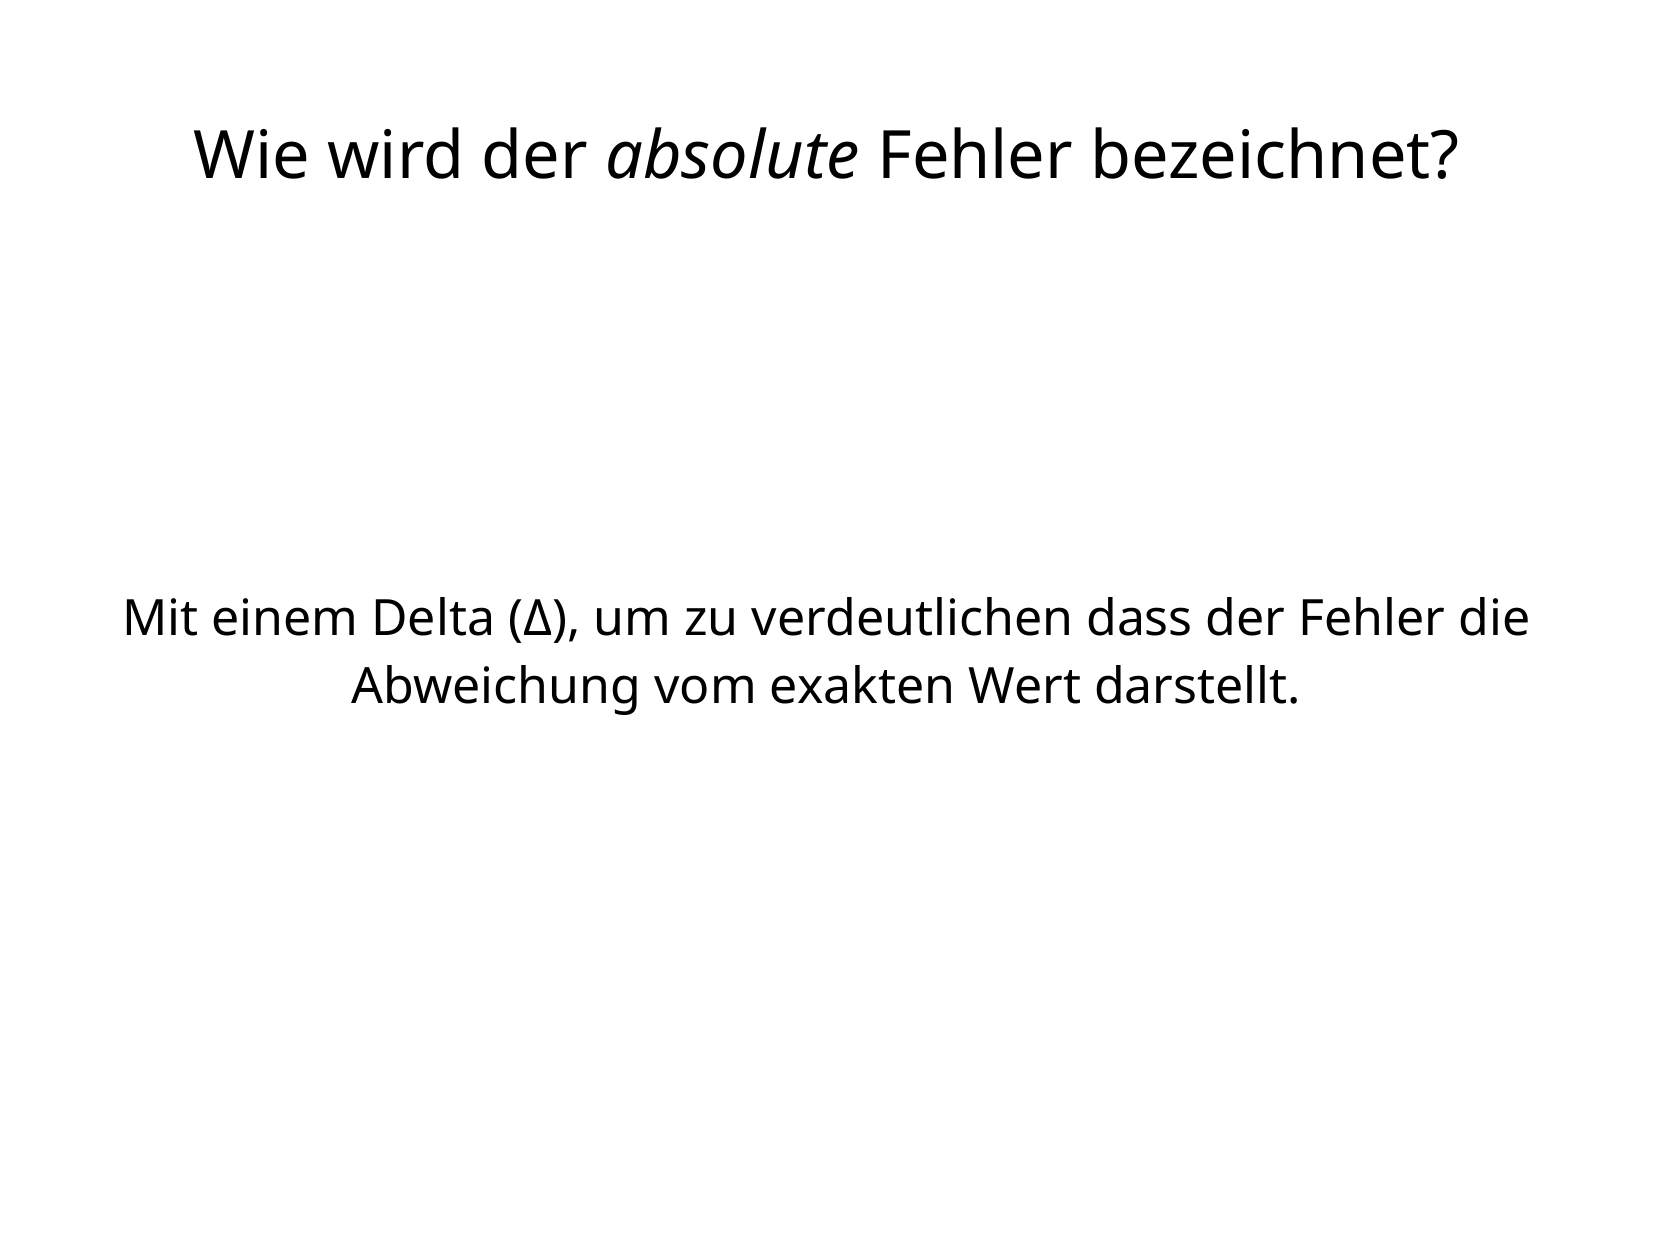

# Wie wird der absolute Fehler bezeichnet?
Mit einem Delta (Δ), um zu verdeutlichen dass der Fehler die Abweichung vom exakten Wert darstellt.